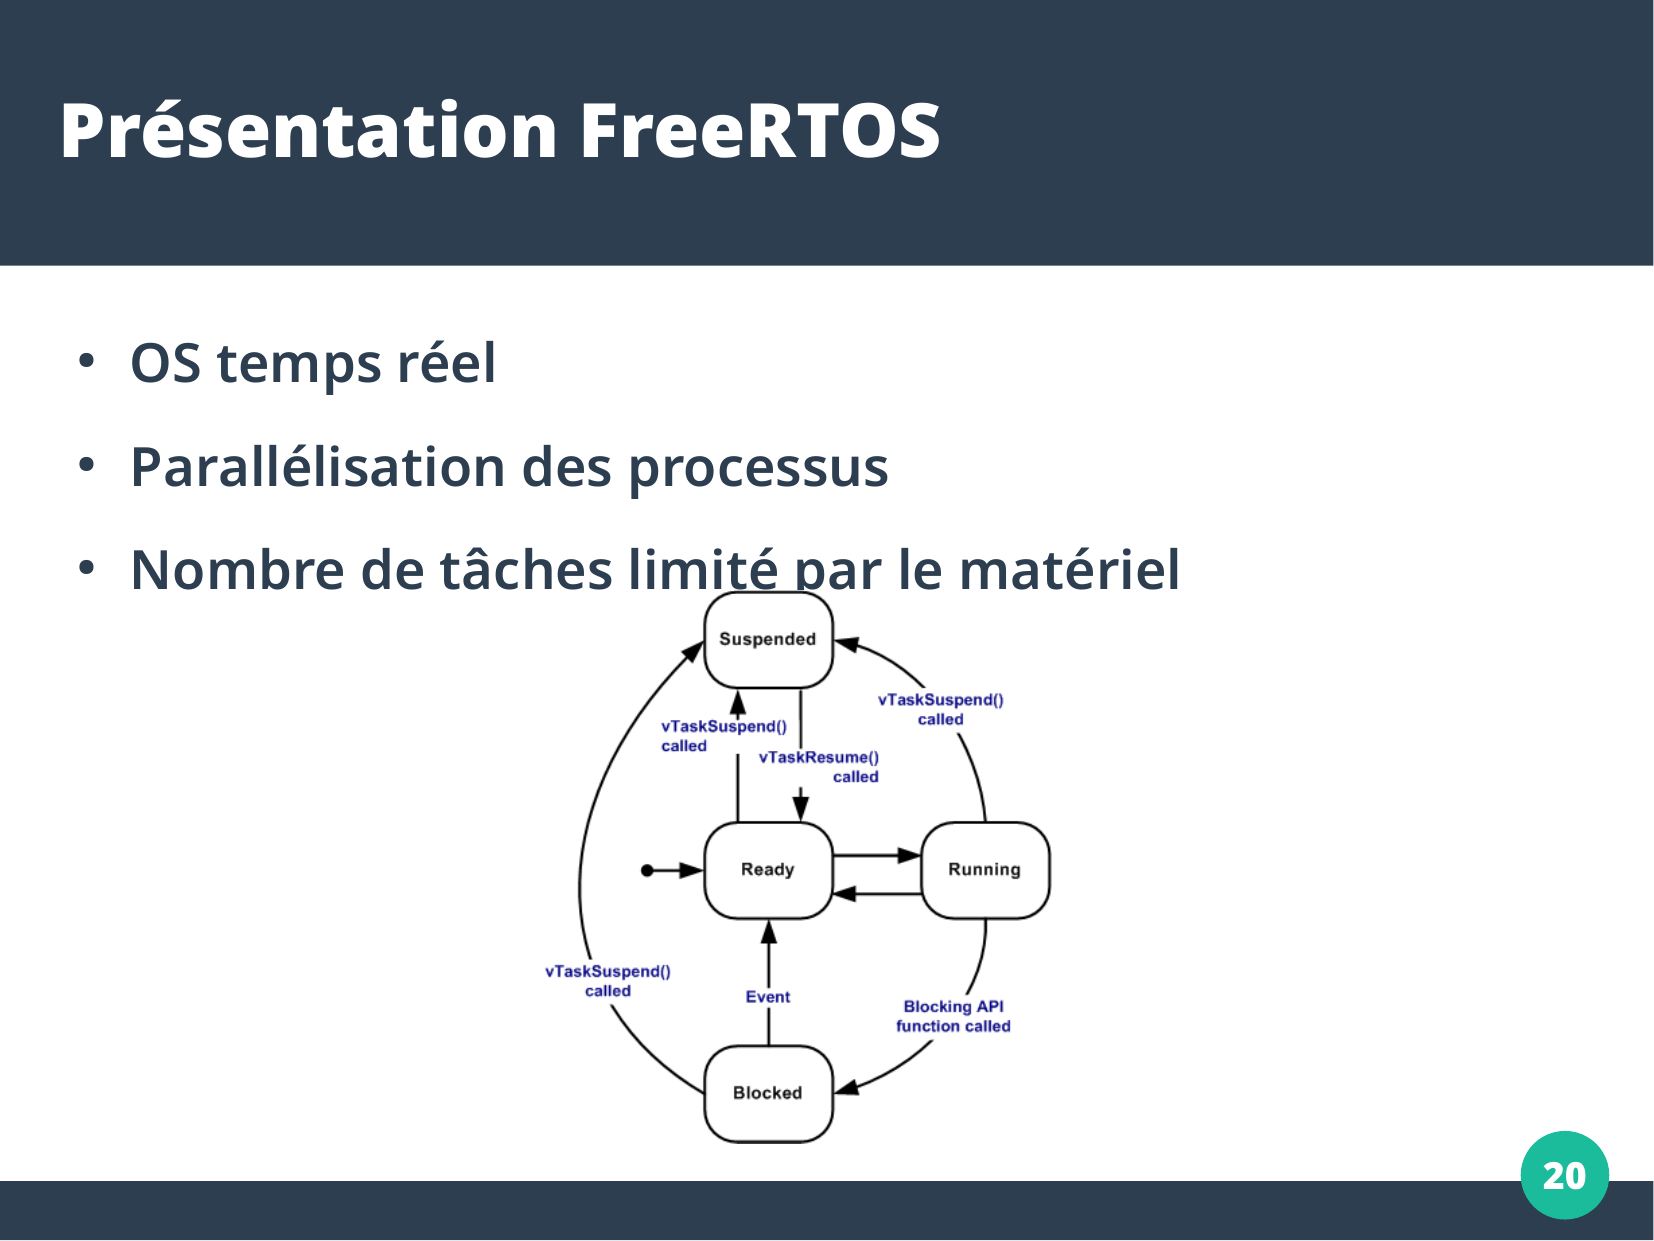

# Présentation FreeRTOS
OS temps réel
Parallélisation des processus
Nombre de tâches limité par le matériel
20